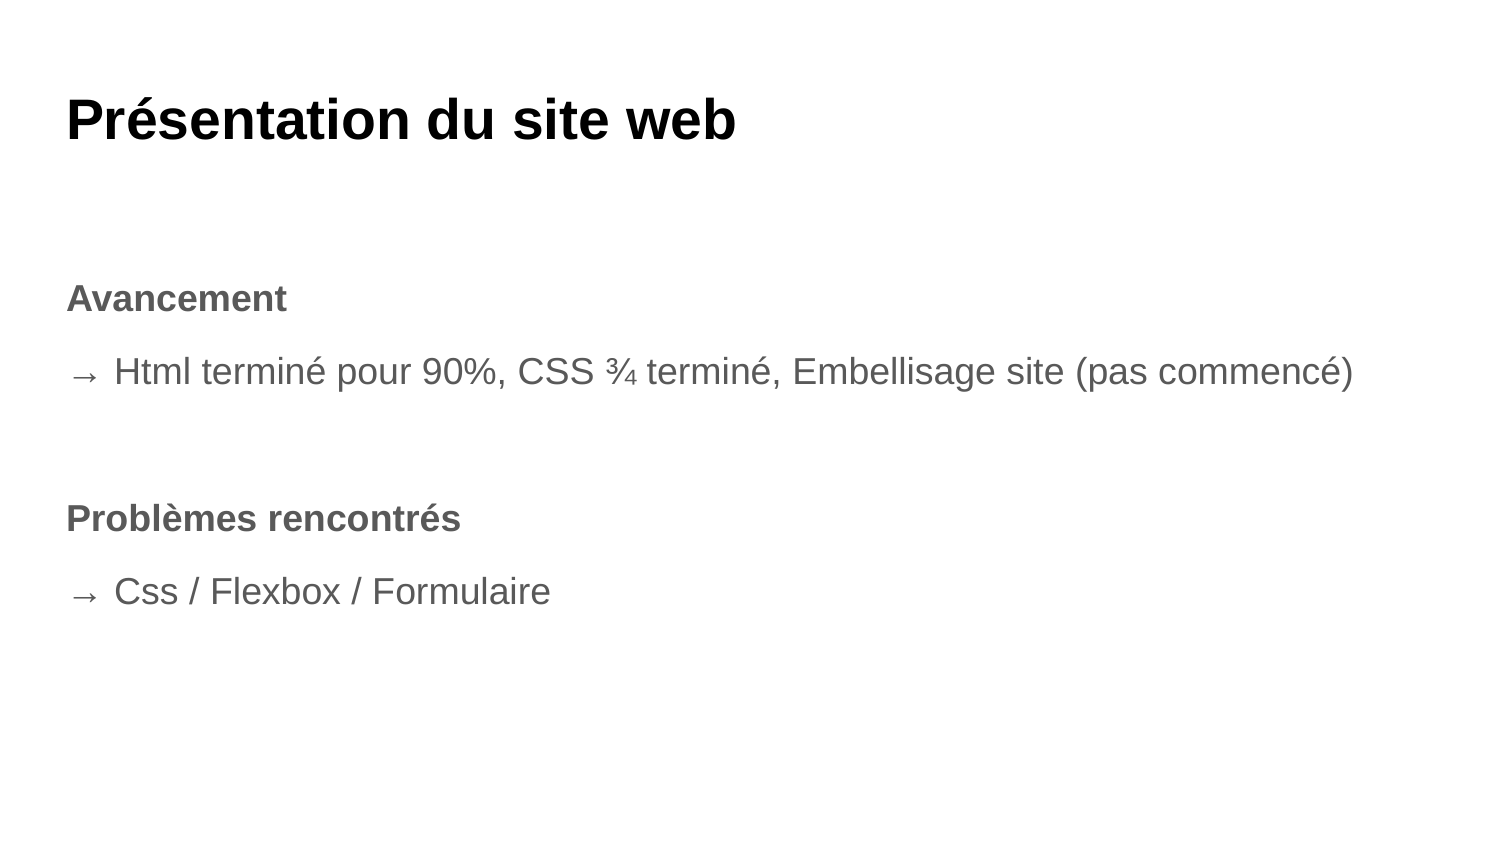

# Présentation du site web
Avancement
→ Html terminé pour 90%, CSS ¾ terminé, Embellisage site (pas commencé)
Problèmes rencontrés
→ Css / Flexbox / Formulaire